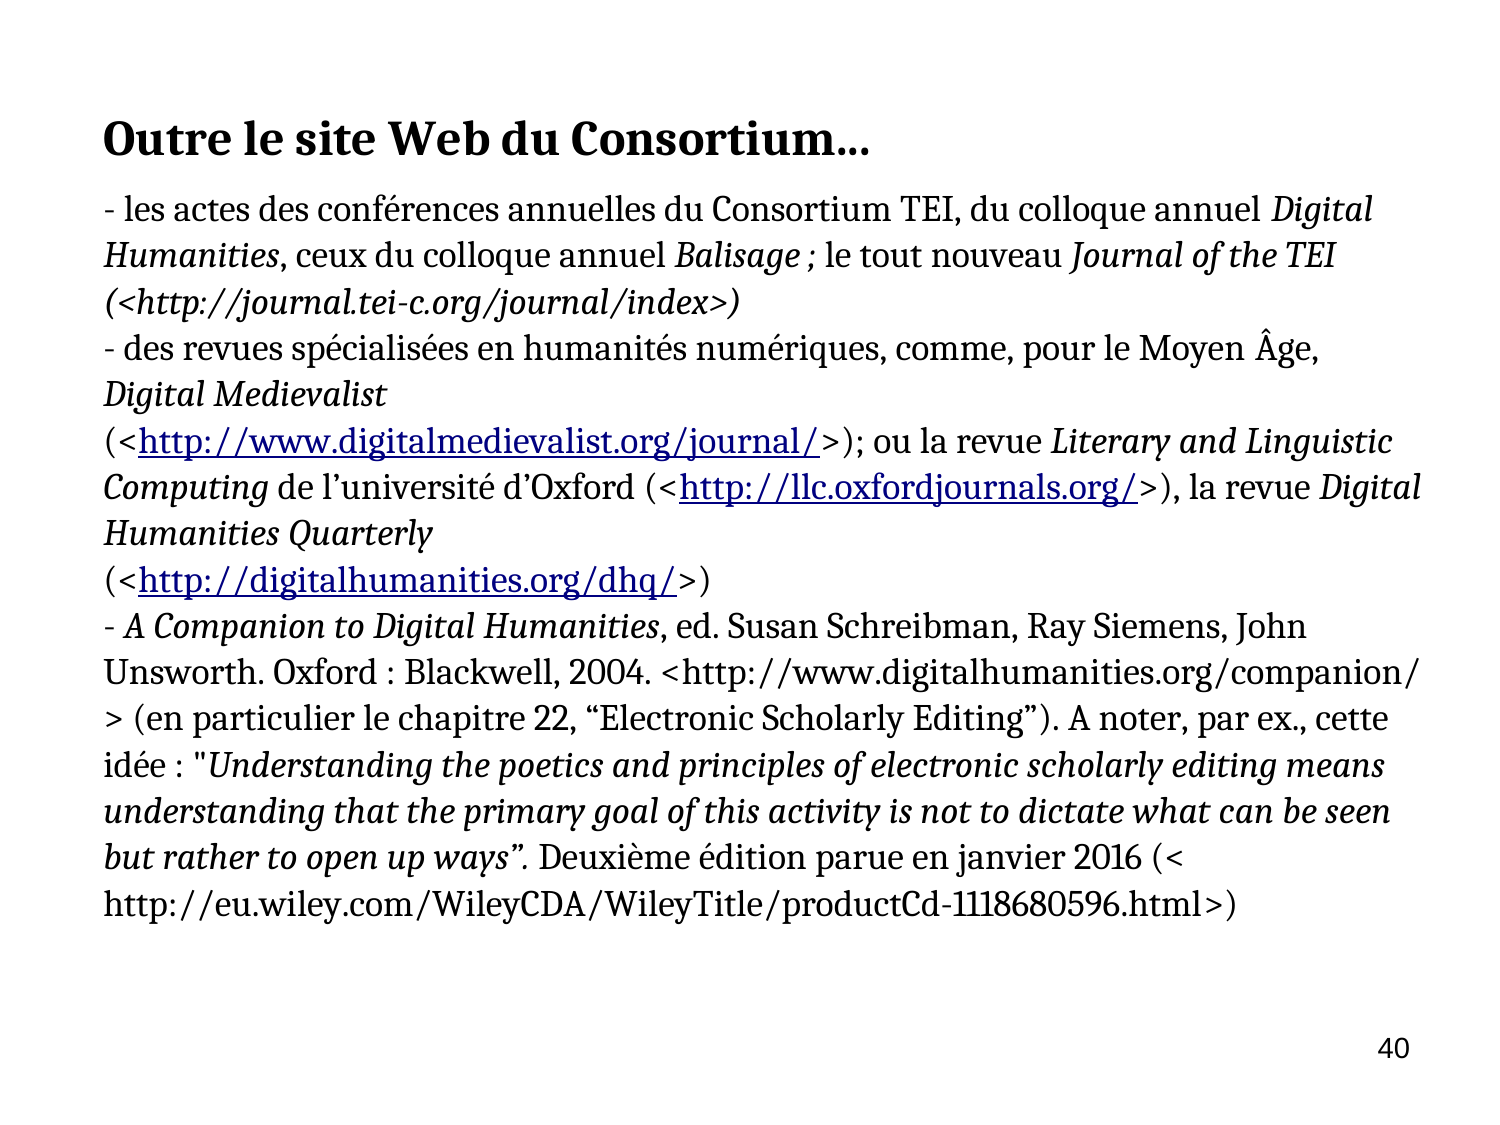

# Outre le site Web du Consortium...
- les actes des conférences annuelles du Consortium TEI, du colloque annuel Digital Humanities, ceux du colloque annuel Balisage ; le tout nouveau Journal of the TEI
(<http://journal.tei-c.org/journal/index>)
- des revues spécialisées en humanités numériques, comme, pour le Moyen Âge, Digital Medievalist
(<http://www.digitalmedievalist.org/journal/>); ou la revue Literary and Linguistic Computing de l’université d’Oxford (<http://llc.oxfordjournals.org/>), la revue Digital Humanities Quarterly
(<http://digitalhumanities.org/dhq/>)
- A Companion to Digital Humanities, ed. Susan Schreibman, Ray Siemens, John Unsworth. Oxford : Blackwell, 2004. <http://www.digitalhumanities.org/companion/> (en particulier le chapitre 22, “Electronic Scholarly Editing”). A noter, par ex., cette idée : "Understanding the poetics and principles of electronic scholarly editing means understanding that the primary goal of this activity is not to dictate what can be seen but rather to open up ways”. Deuxième édition parue en janvier 2016 (<http://eu.wiley.com/WileyCDA/WileyTitle/productCd-1118680596.html>)